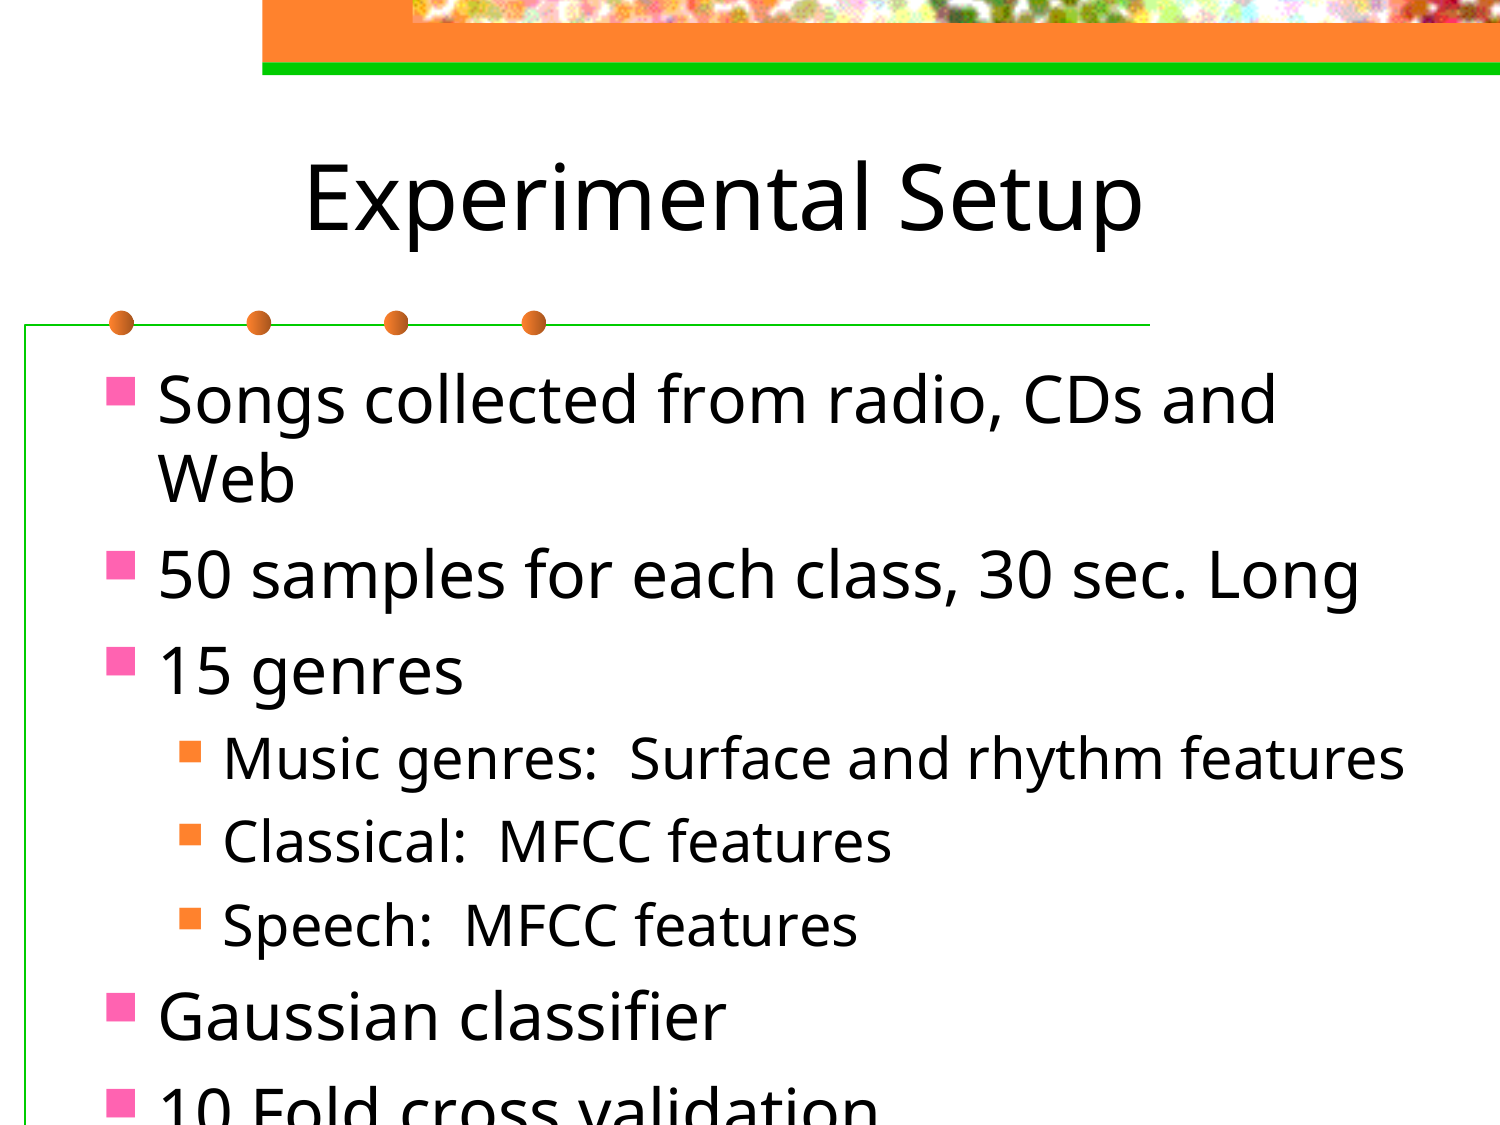

# Experimental Setup
Songs collected from radio, CDs and Web
50 samples for each class, 30 sec. Long
15 genres
Music genres: Surface and rhythm features
Classical: MFCC features
Speech: MFCC features
Gaussian classifier
10 Fold cross validation